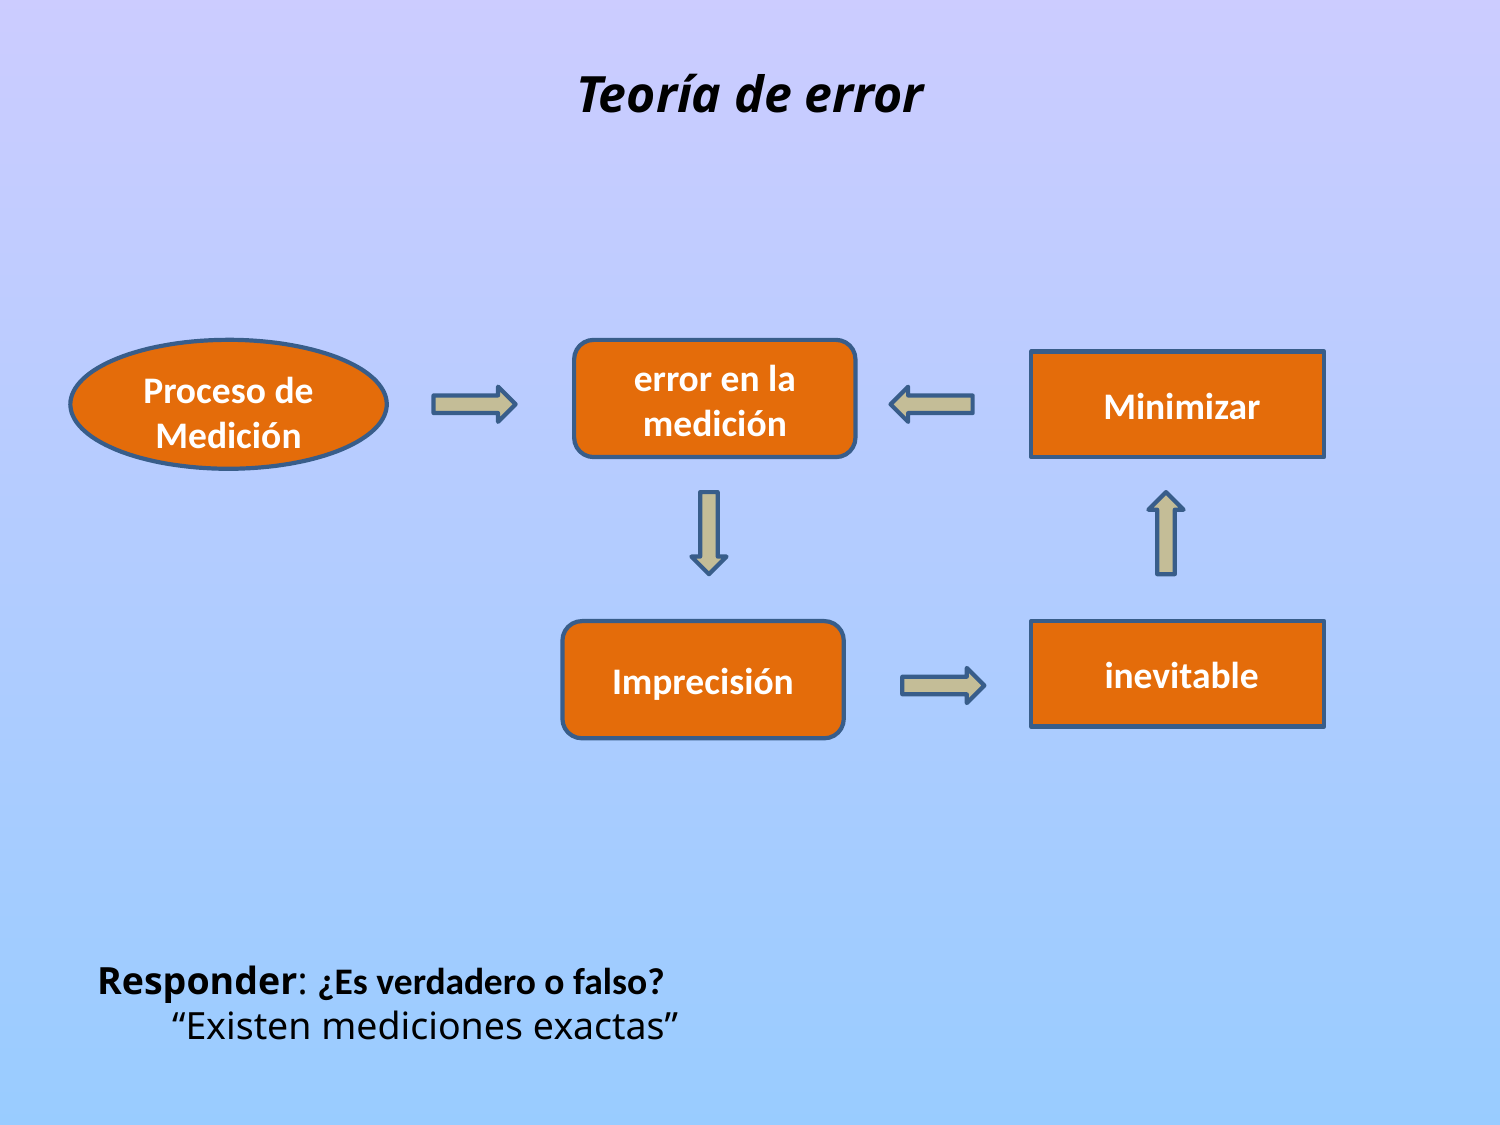

# Teoría de error
Proceso de
Medición
error en la medición
 Minimizar
Imprecisión
 inevitable
Responder: ¿Es verdadero o falso?
	“Existen mediciones exactas”